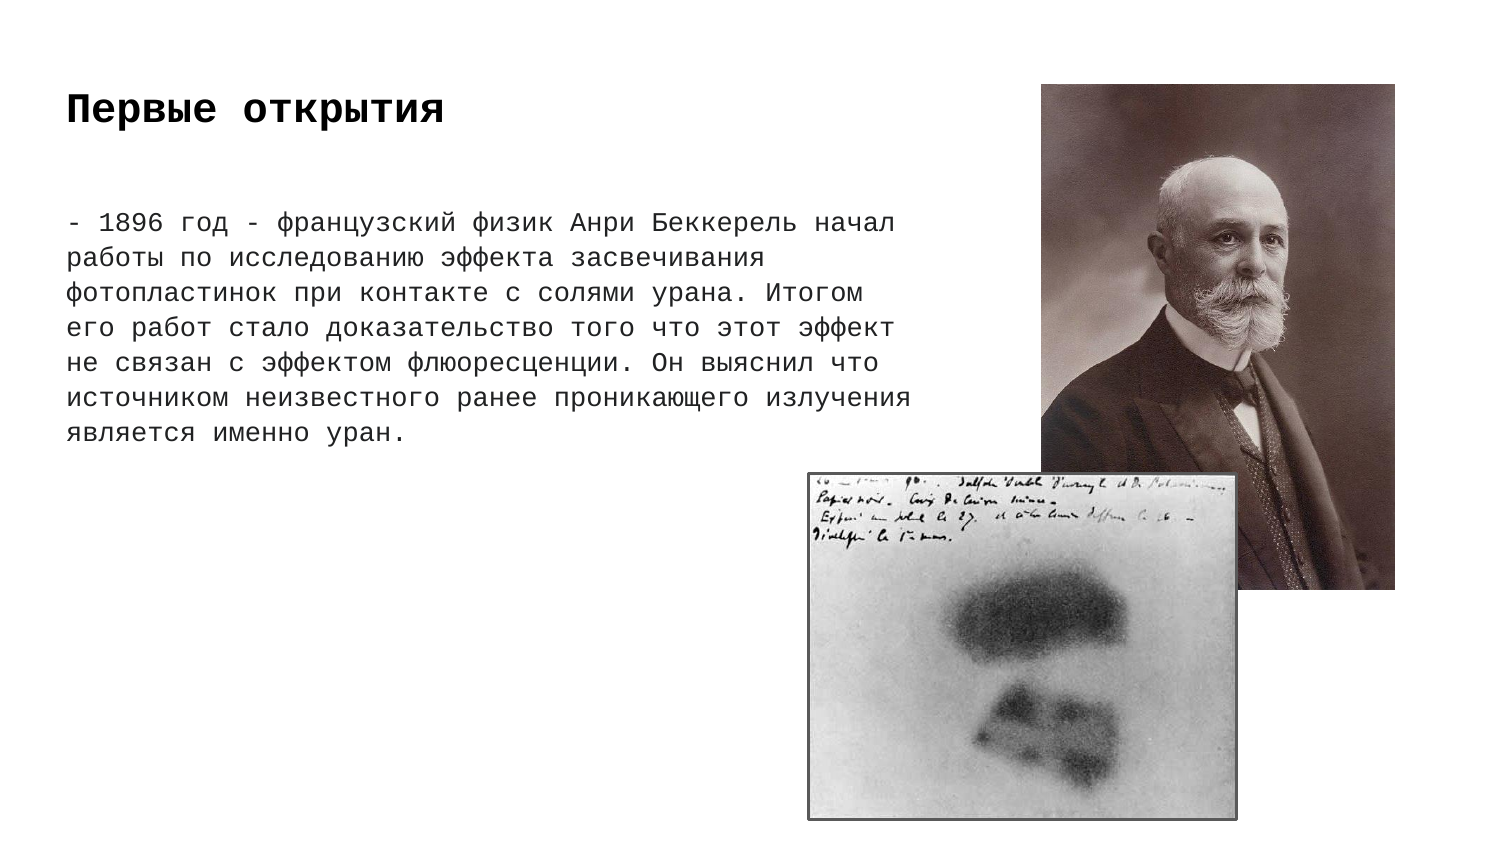

# Первые открытия
- 1896 год - французский физик Анри Беккерель начал работы по исследованию эффекта засвечивания фотопластинок при контакте с солями урана. Итогом его работ стало доказательство того что этот эффект не связан с эффектом флюоресценции. Он выяснил что источником неизвестного ранее проникающего излучения является именно уран.